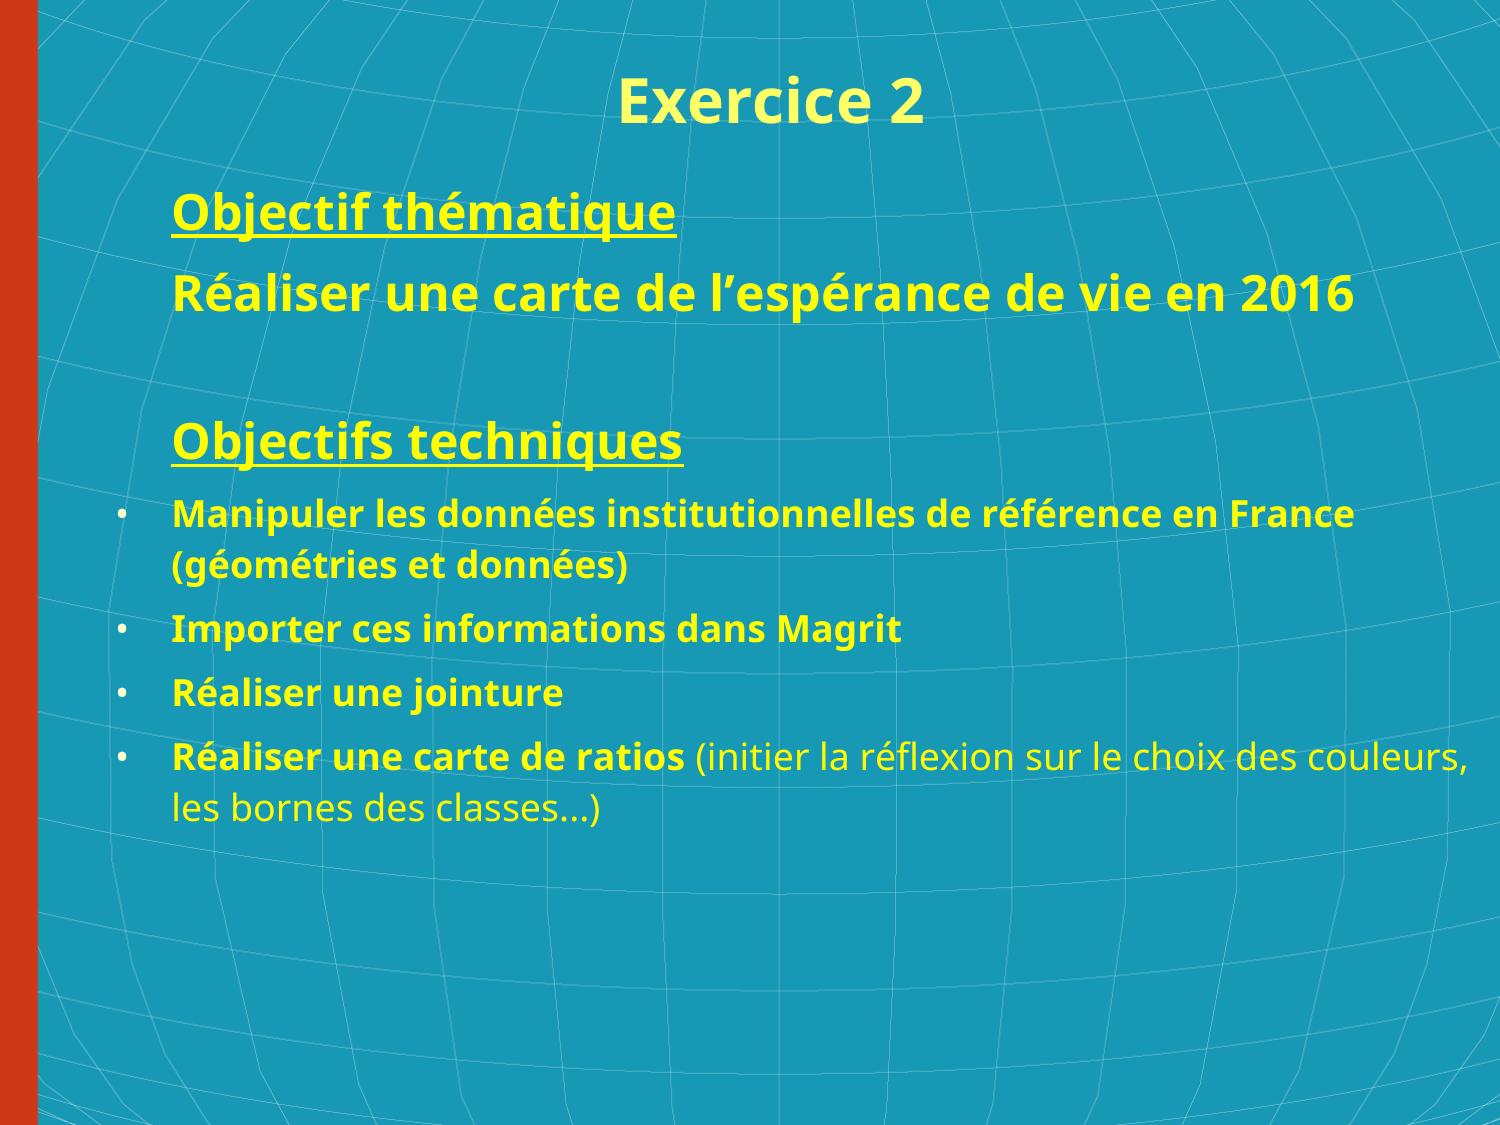

# Exercice 2
Objectif thématique
Réaliser une carte de l’espérance de vie en 2016
Objectifs techniques
Manipuler les données institutionnelles de référence en France (géométries et données)
Importer ces informations dans Magrit
Réaliser une jointure
Réaliser une carte de ratios (initier la réflexion sur le choix des couleurs, les bornes des classes...)